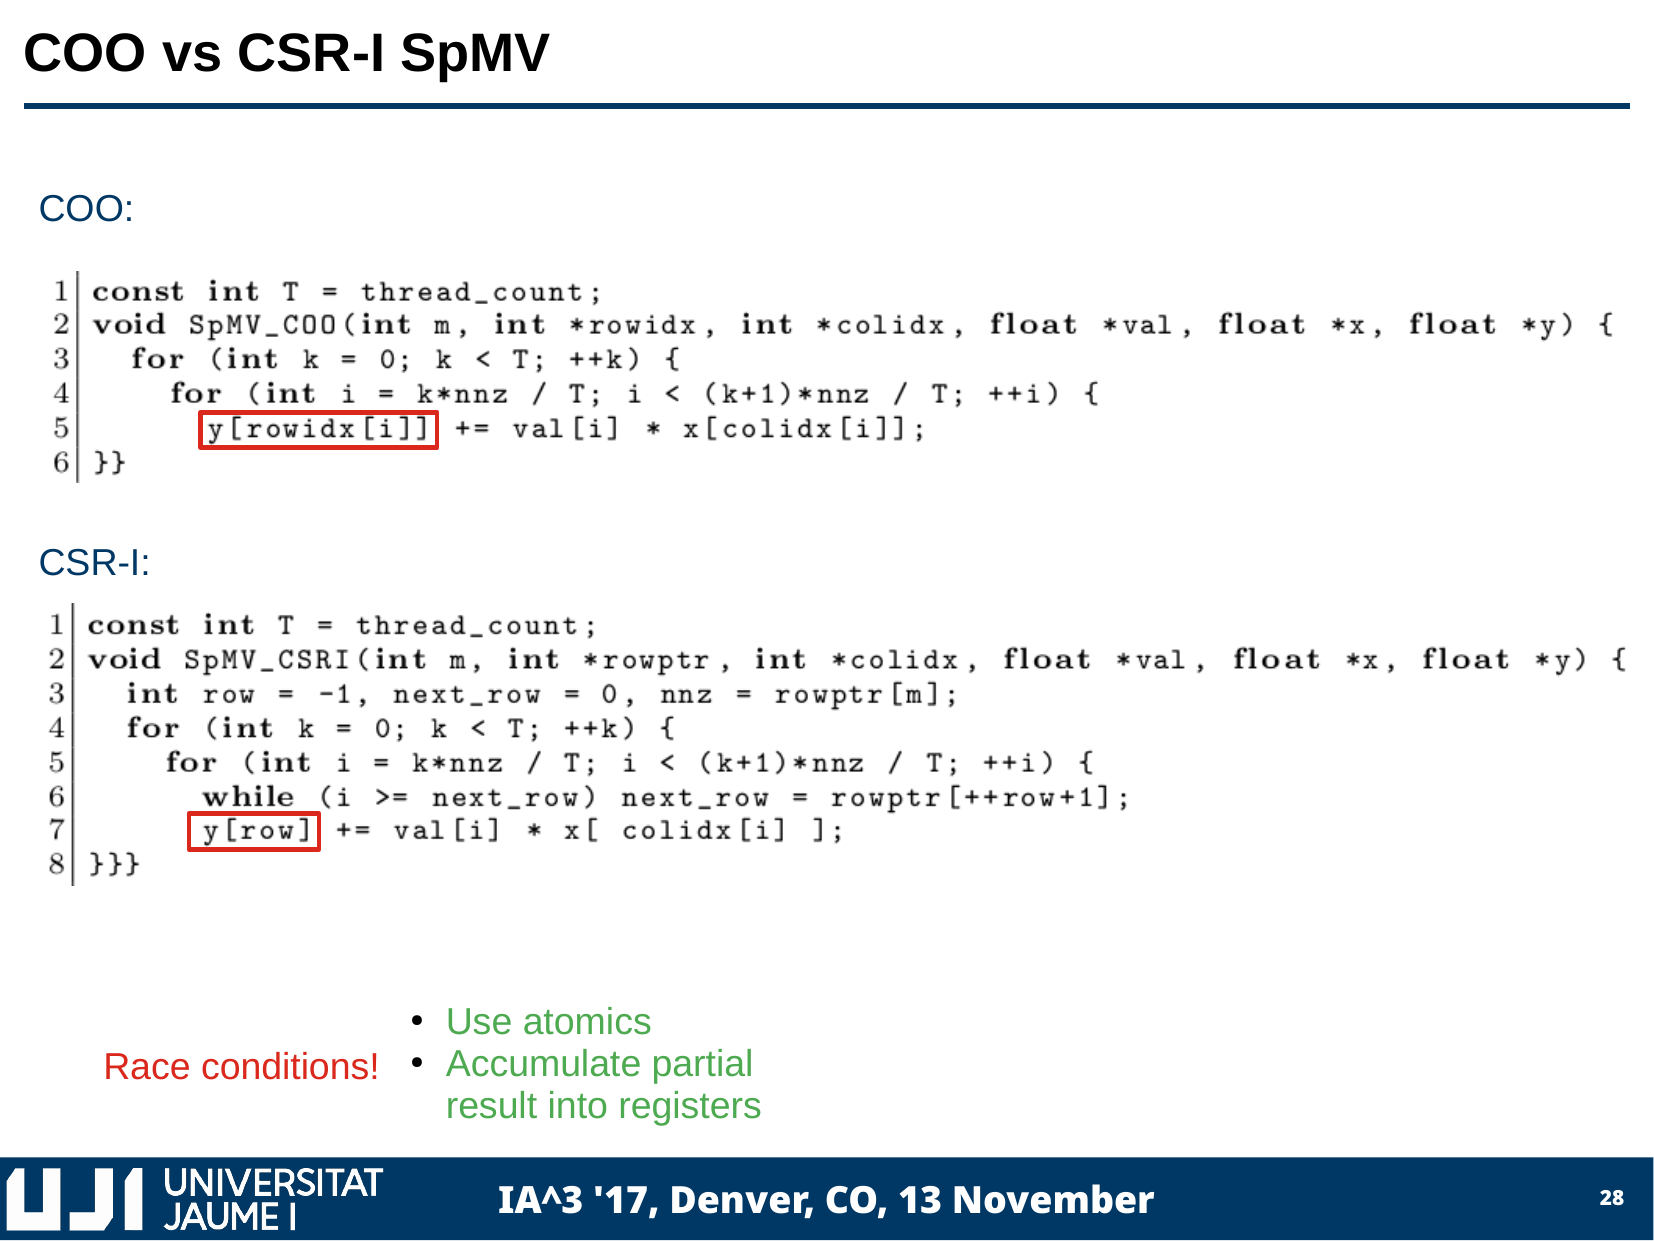

# COO vs CSR-I SpMV
COO:
CSR-I:
Use atomics
Accumulate partial result into registers
Race conditions!
IA^3 '17, Denver, CO, 13 November
28